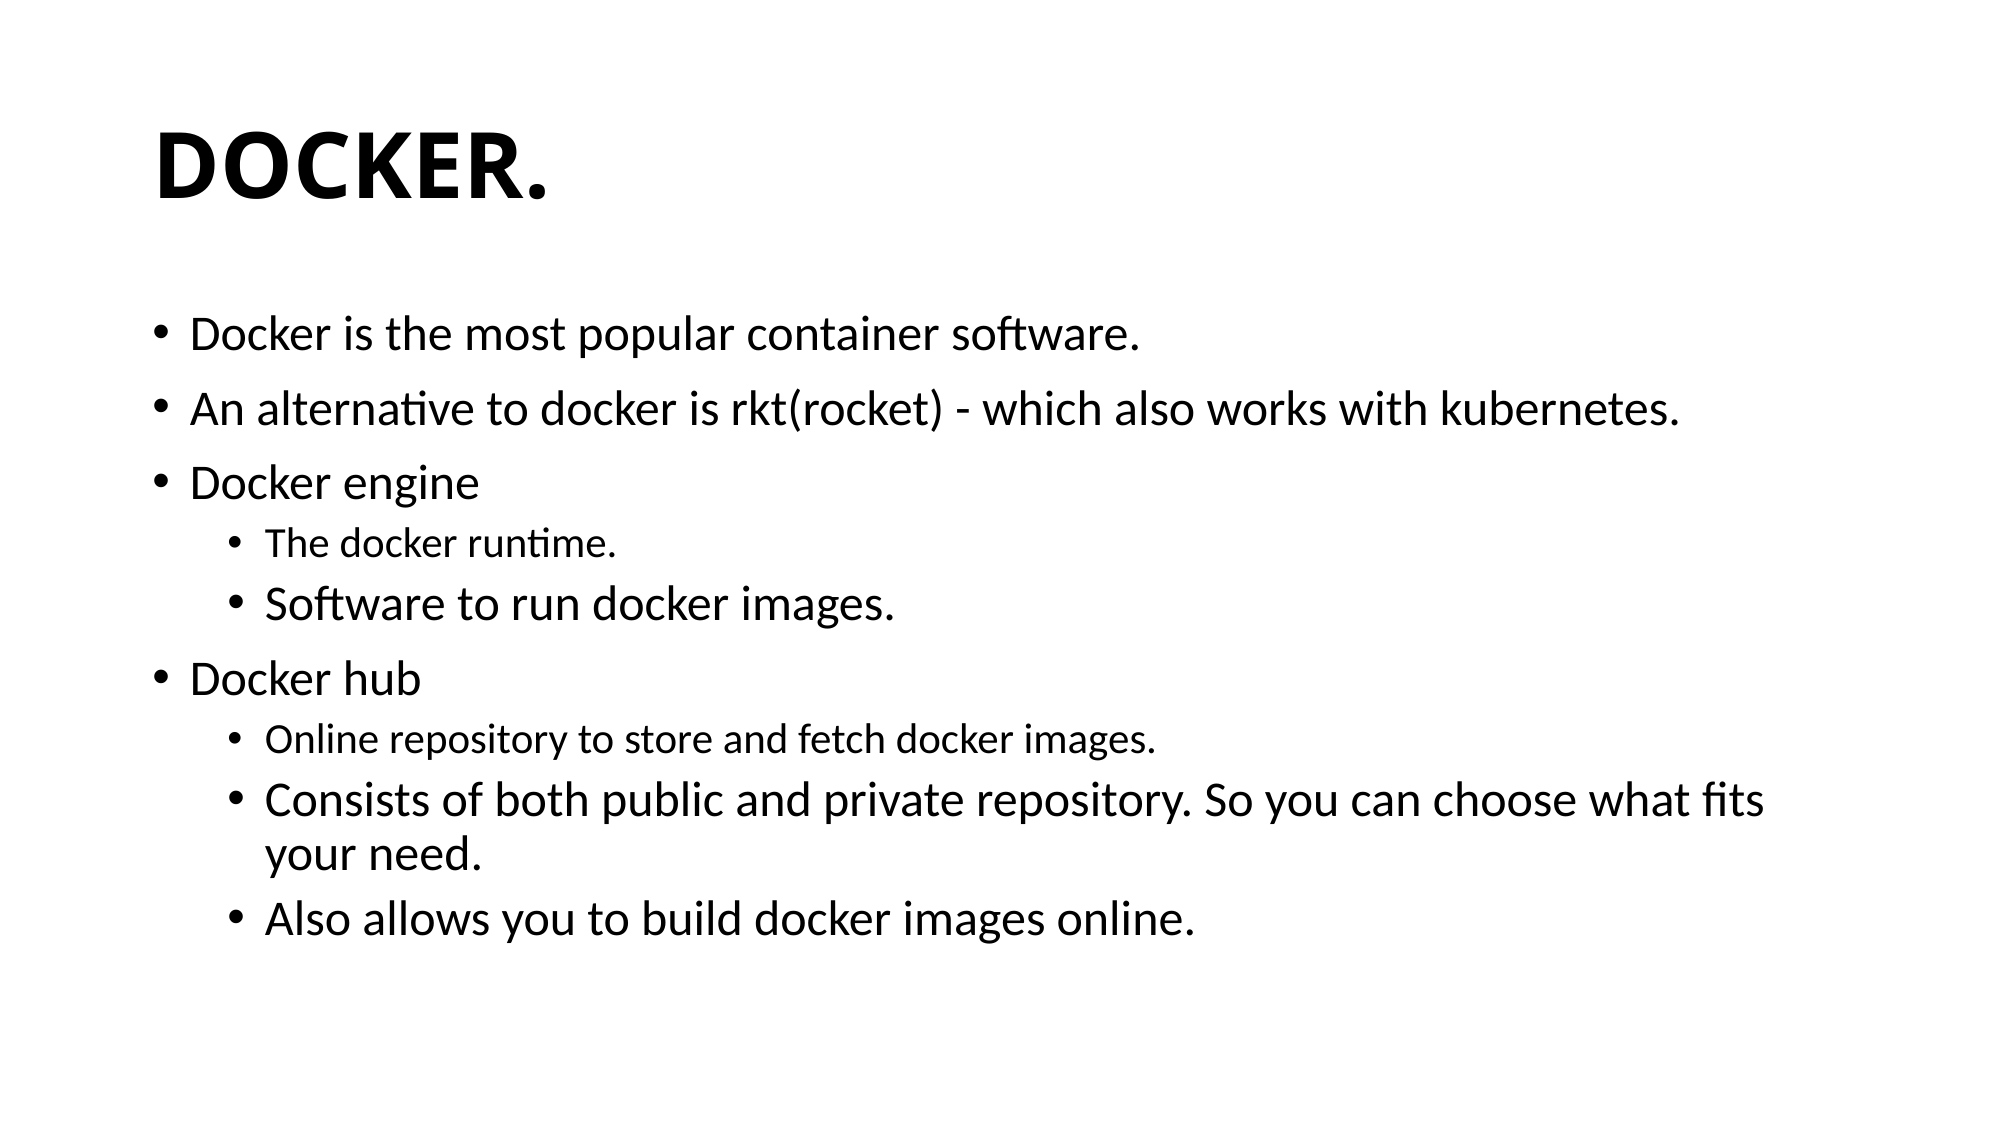

# DOCKER.
Docker is the most popular container software.
An alternative to docker is rkt(rocket) - which also works with kubernetes.
Docker engine
The docker runtime.
Software to run docker images.
Docker hub
Online repository to store and fetch docker images.
Consists of both public and private repository. So you can choose what fits your need.
Also allows you to build docker images online.